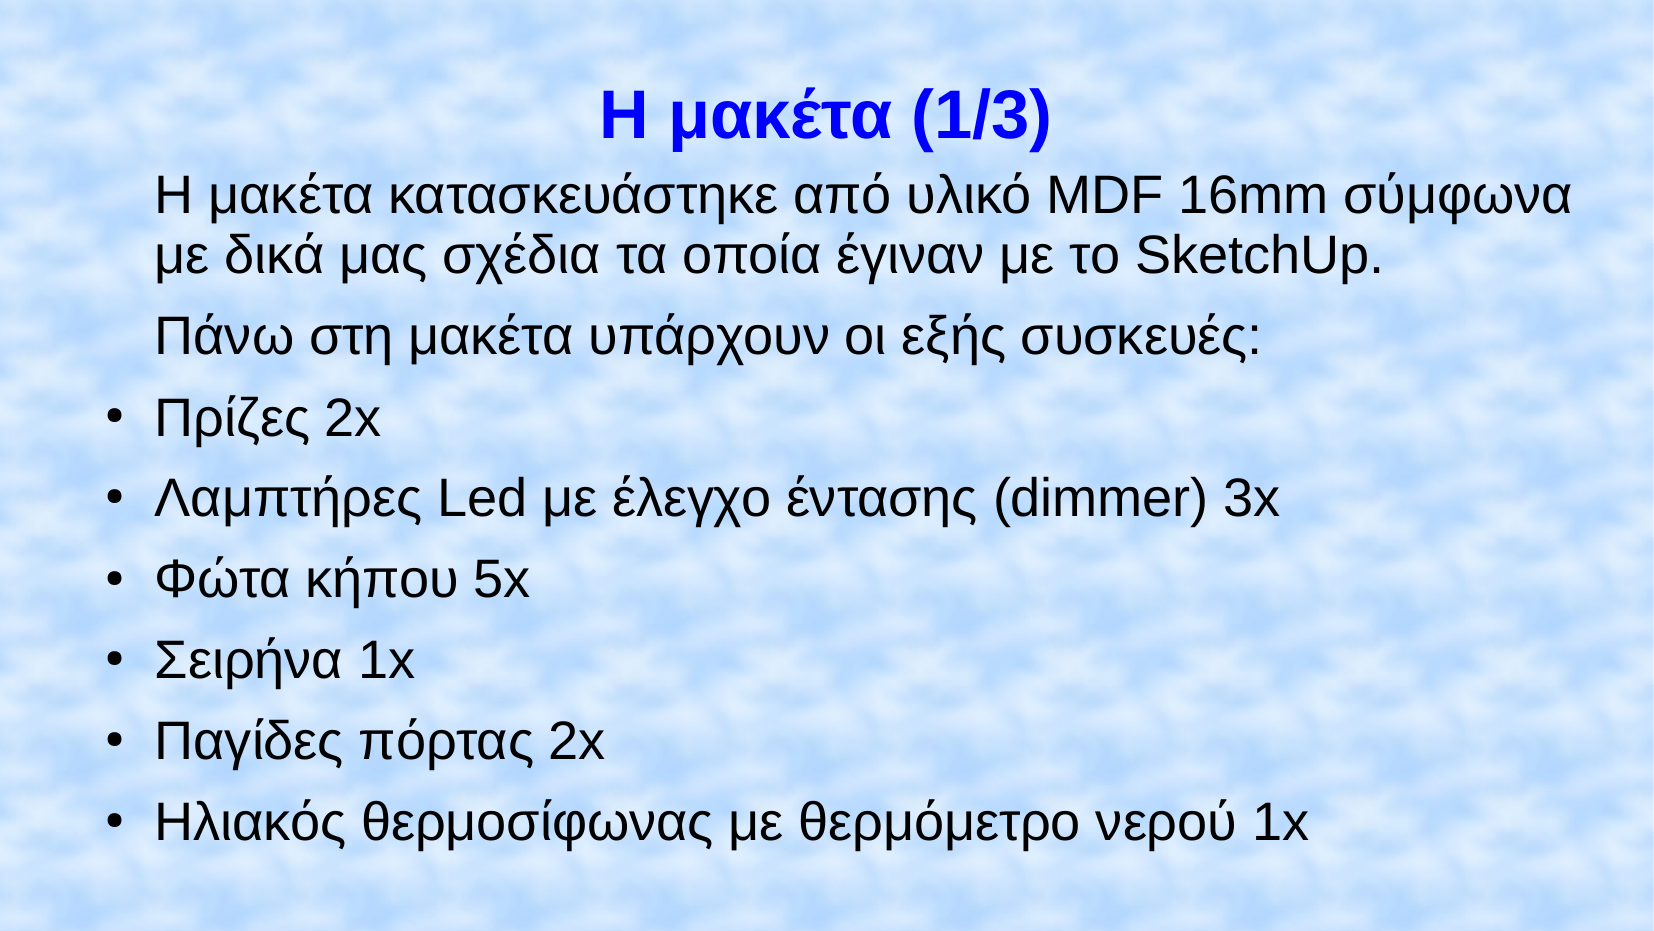

# Η μακέτα (1/3)
Η μακέτα κατασκευάστηκε από υλικό MDF 16mm σύμφωνα με δικά μας σχέδια τα οποία έγιναν με το SketchUp.
Πάνω στη μακέτα υπάρχουν οι εξής συσκευές:
Πρίζες 2x
Λαμπτήρες Led με έλεγχο έντασης (dimmer) 3x
Φώτα κήπου 5x
Σειρήνα 1x
Παγίδες πόρτας 2x
Ηλιακός θερμοσίφωνας με θερμόμετρο νερού 1x